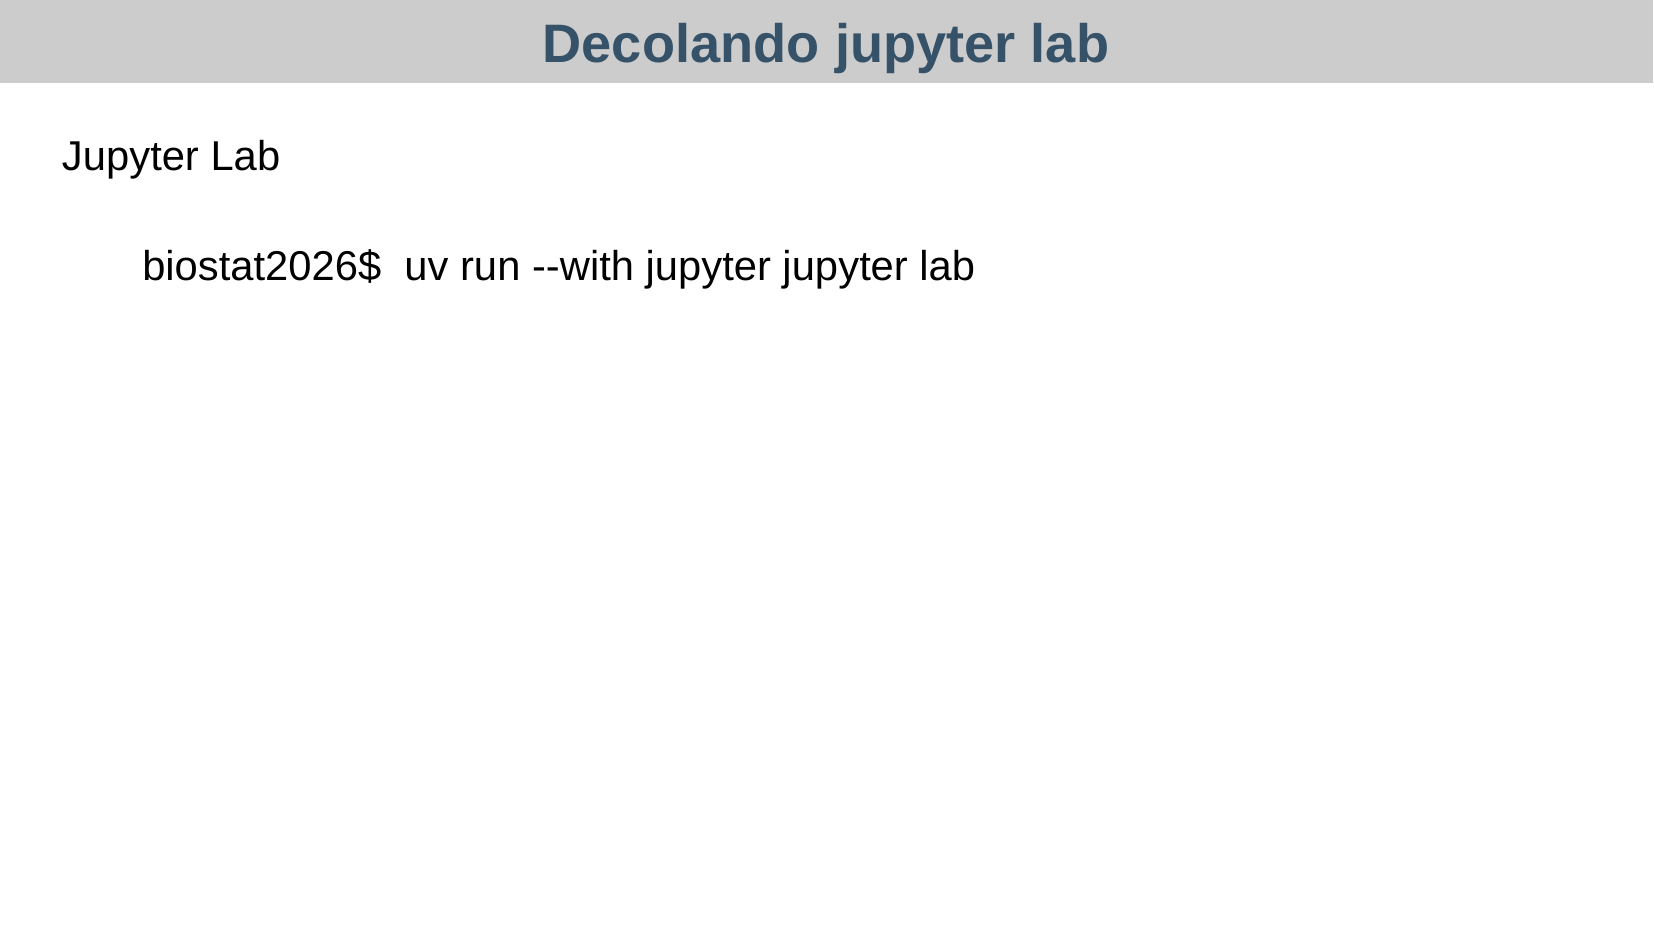

Decolando jupyter lab
Jupyter Lab
biostat2026$ uv run --with jupyter jupyter lab